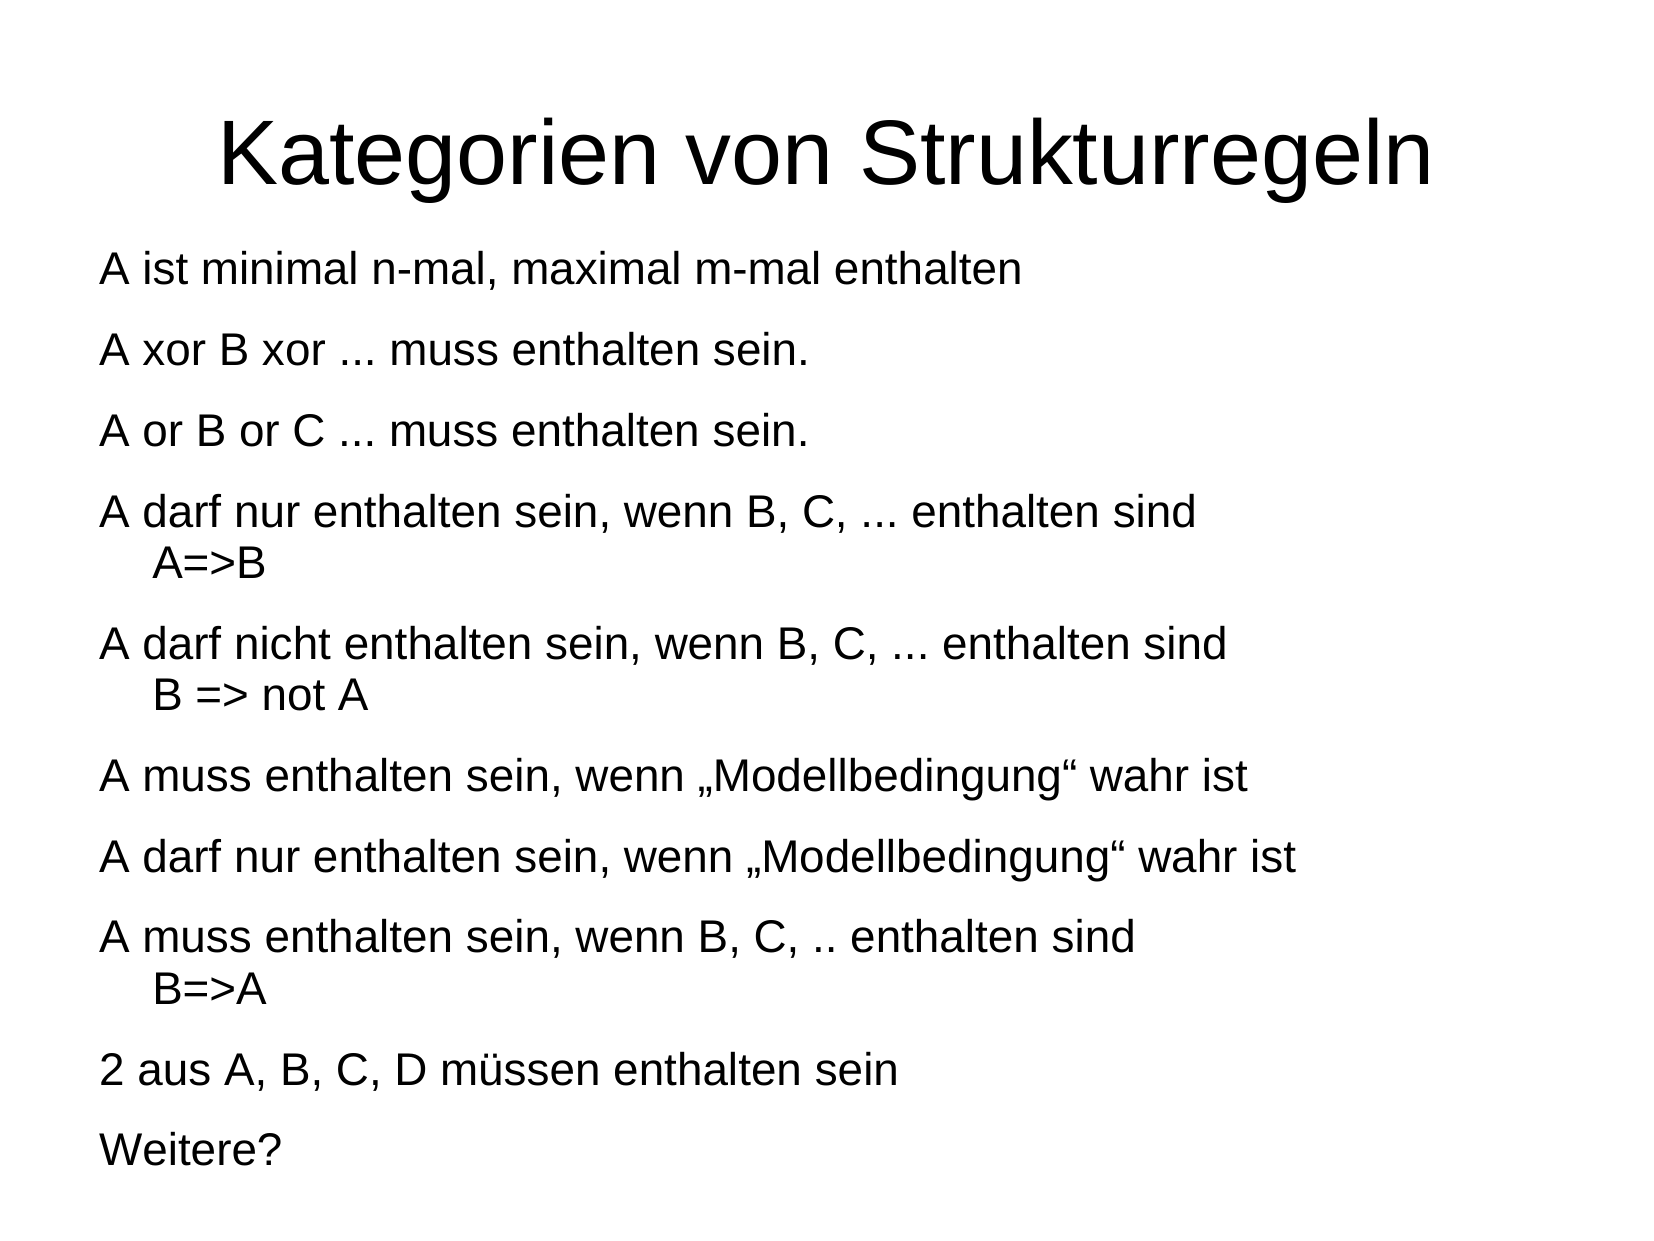

# Kategorien von Strukturregeln
A ist minimal n-mal, maximal m-mal enthalten
A xor B xor ... muss enthalten sein.
A or B or C ... muss enthalten sein.
A darf nur enthalten sein, wenn B, C, ... enthalten sind
A=>B
A darf nicht enthalten sein, wenn B, C, ... enthalten sind
B => not A
A muss enthalten sein, wenn „Modellbedingung“ wahr ist
A darf nur enthalten sein, wenn „Modellbedingung“ wahr ist
A muss enthalten sein, wenn B, C, .. enthalten sind
B=>A
2 aus A, B, C, D müssen enthalten sein
Weitere?